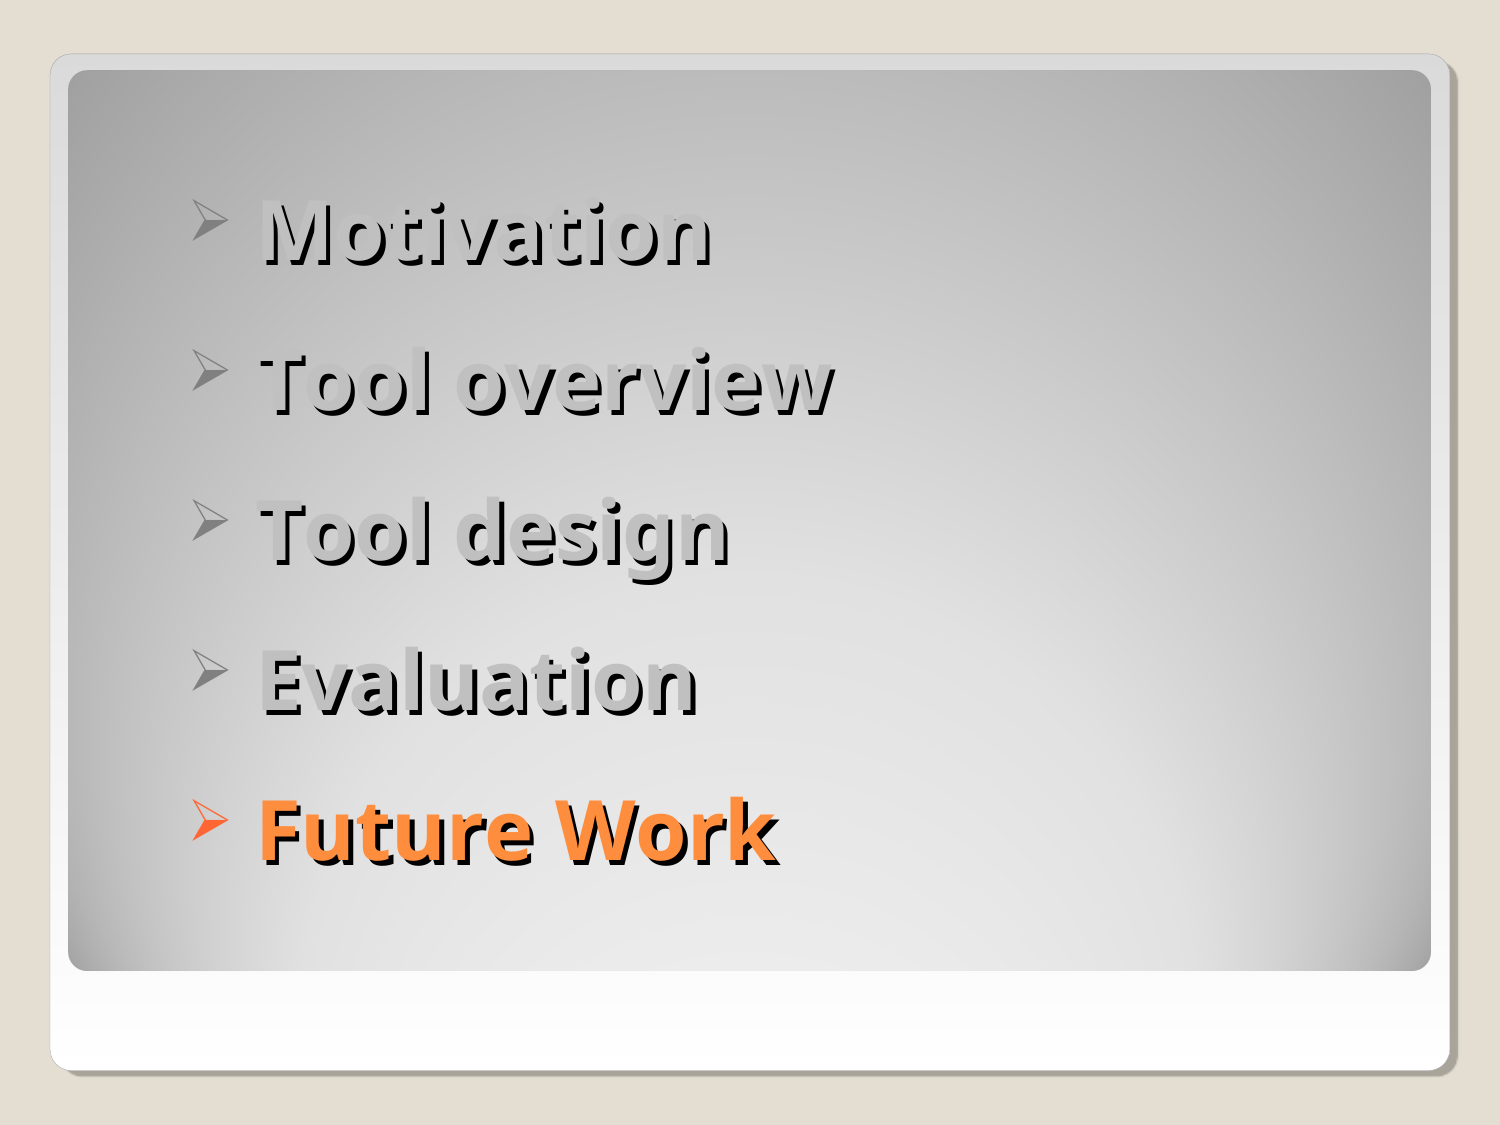

Motivation
 Tool overview
 Tool design
 Evaluation
 Future Work